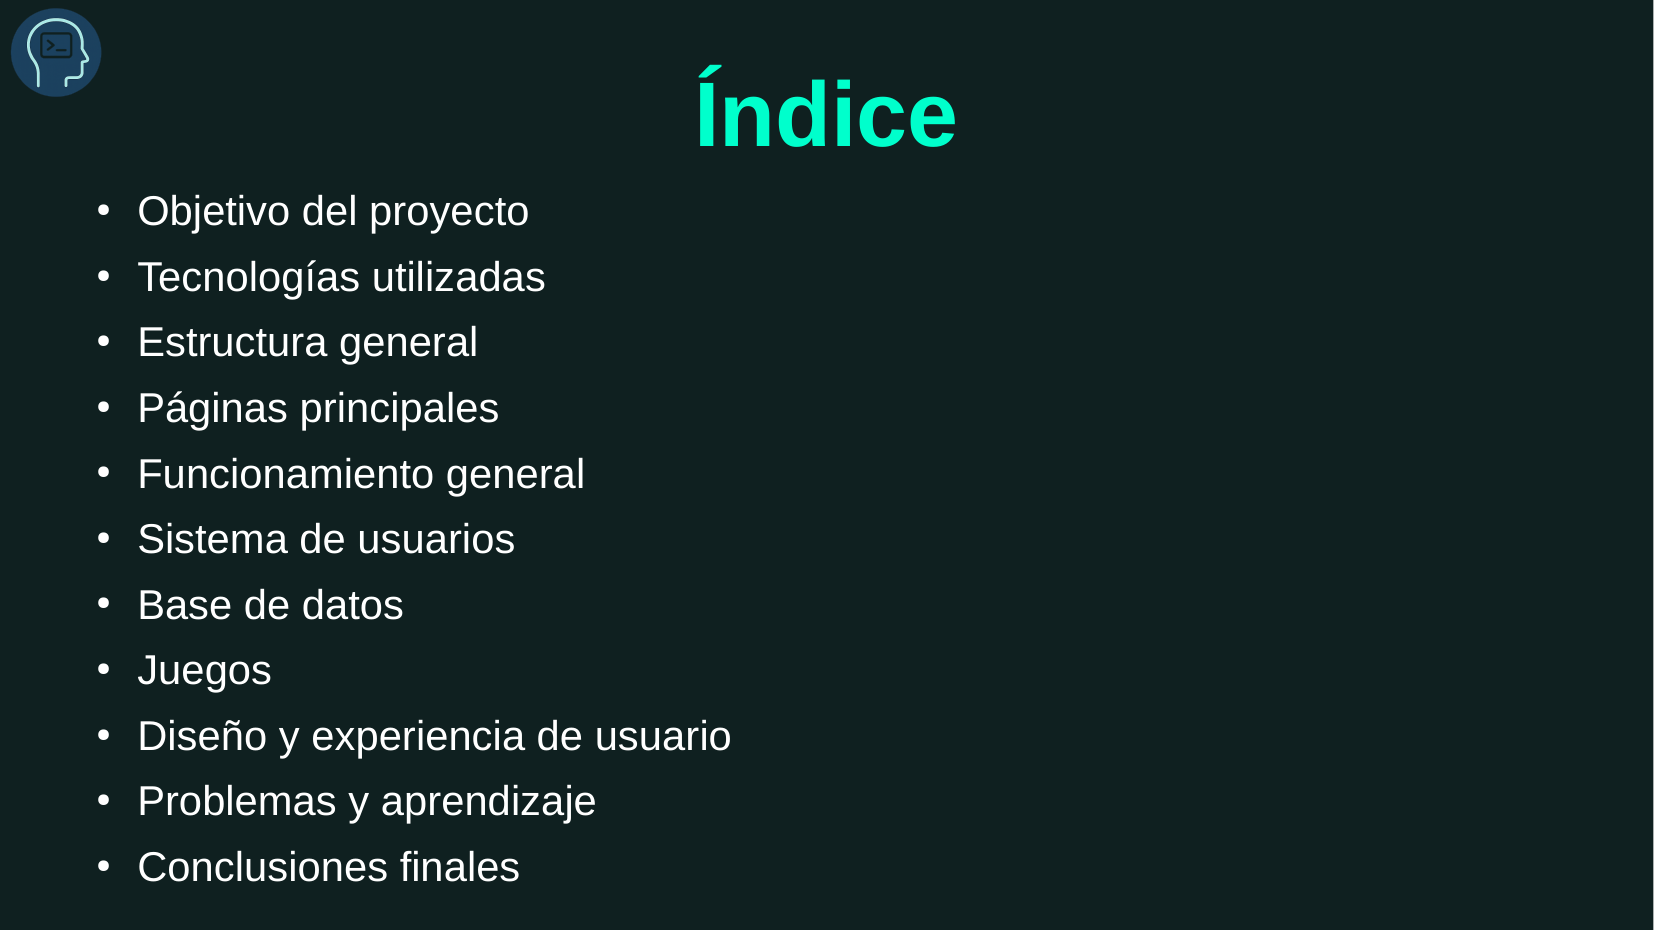

# Índice
Objetivo del proyecto
Tecnologías utilizadas
Estructura general
Páginas principales
Funcionamiento general
Sistema de usuarios
Base de datos
Juegos
Diseño y experiencia de usuario
Problemas y aprendizaje
Conclusiones finales